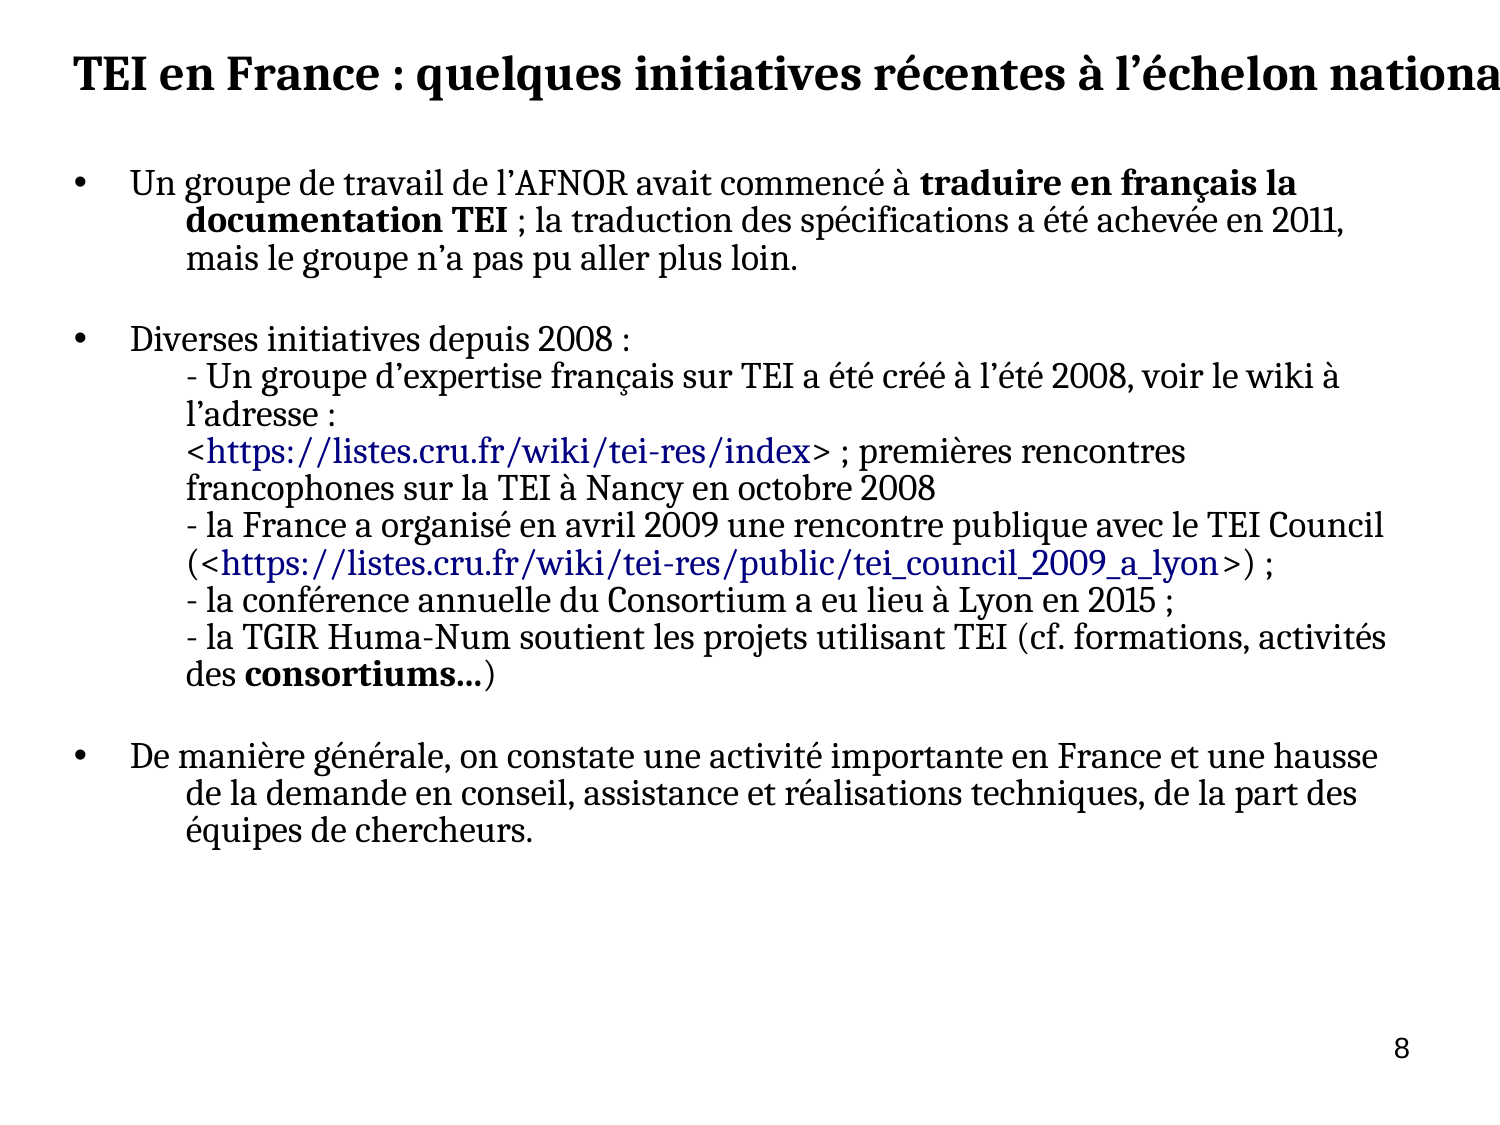

# TEI en France : quelques initiatives récentes à l’échelon national
Un groupe de travail de l’AFNOR avait commencé à traduire en français la documentation TEI ; la traduction des spécifications a été achevée en 2011, mais le groupe n’a pas pu aller plus loin.
Diverses initiatives depuis 2008 :
- Un groupe d’expertise français sur TEI a été créé à l’été 2008, voir le wiki à l’adresse :
<https://listes.cru.fr/wiki/tei-res/index> ; premières rencontres francophones sur la TEI à Nancy en octobre 2008
- la France a organisé en avril 2009 une rencontre publique avec le TEI Council
(<https://listes.cru.fr/wiki/tei-res/public/tei_council_2009_a_lyon>) ;
- la conférence annuelle du Consortium a eu lieu à Lyon en 2015 ;
- la TGIR Huma-Num soutient les projets utilisant TEI (cf. formations, activités des consortiums...)
De manière générale, on constate une activité importante en France et une hausse de la demande en conseil, assistance et réalisations techniques, de la part des équipes de chercheurs.